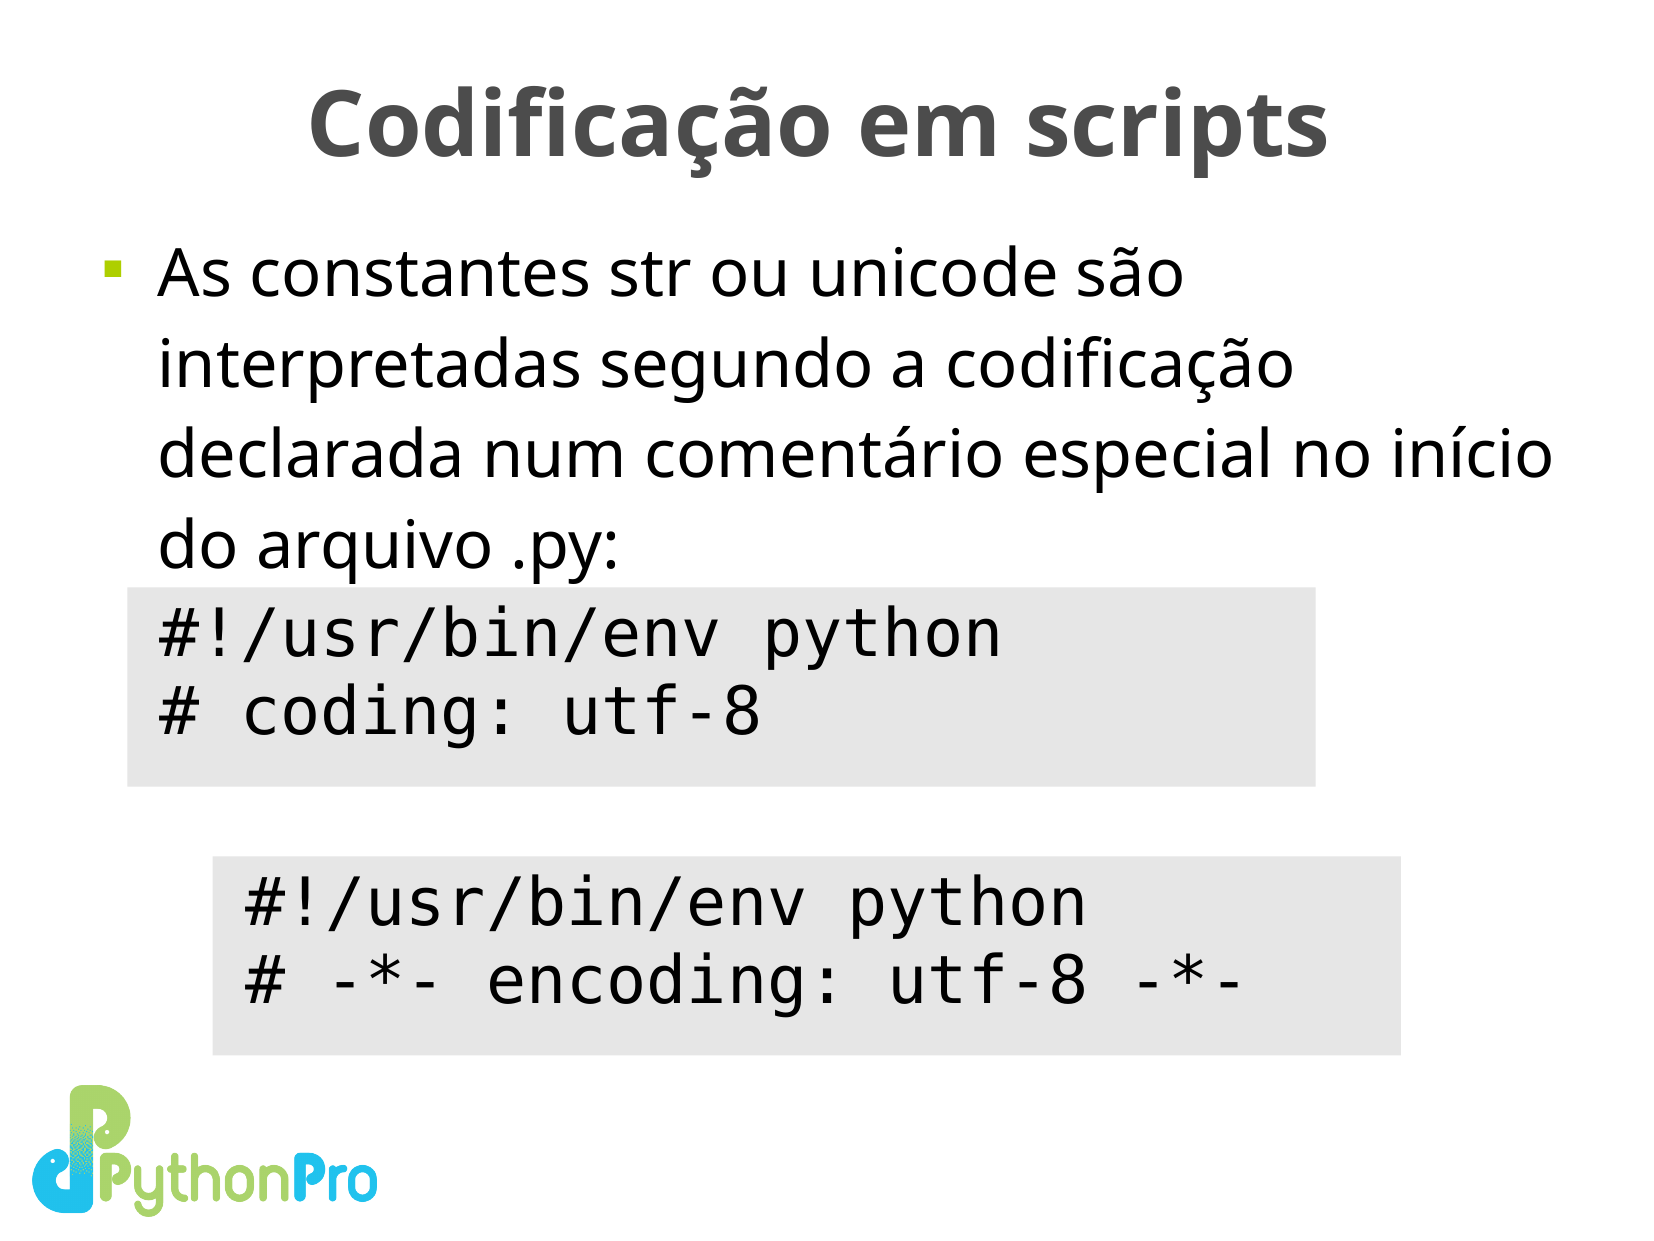

# Codificação em scripts
As constantes str ou unicode são interpretadas segundo a codificação declarada num comentário especial no início do arquivo .py:
#!/usr/bin/env python
# coding: utf-8
#!/usr/bin/env python
# -*- encoding: utf-8 -*-